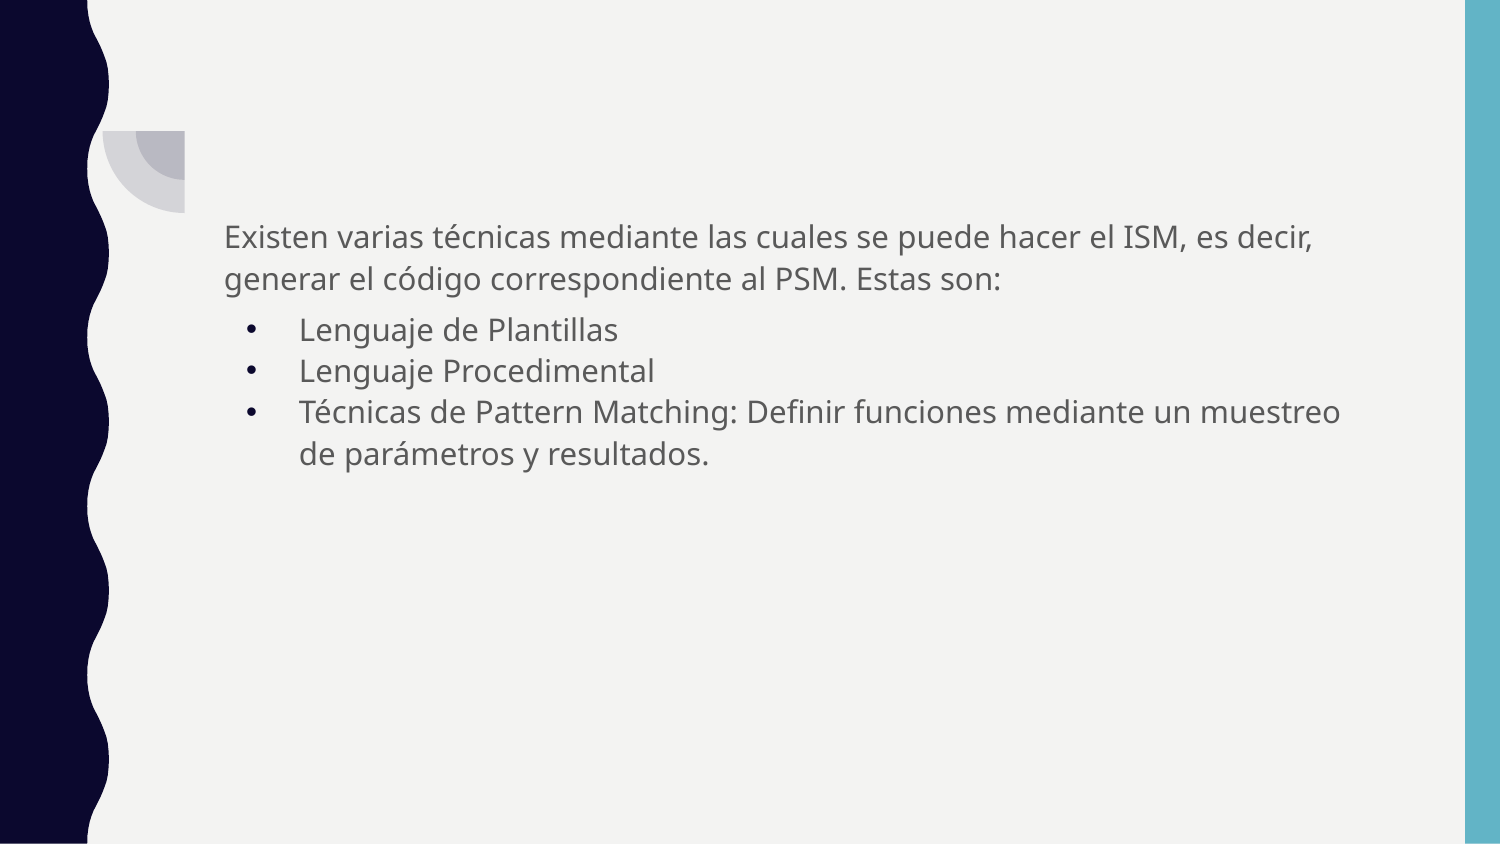

# Existen varias técnicas mediante las cuales se puede hacer el ISM, es decir, generar el código correspondiente al PSM. Estas son:
Lenguaje de Plantillas
Lenguaje Procedimental
Técnicas de Pattern Matching: Definir funciones mediante un muestreo de parámetros y resultados.